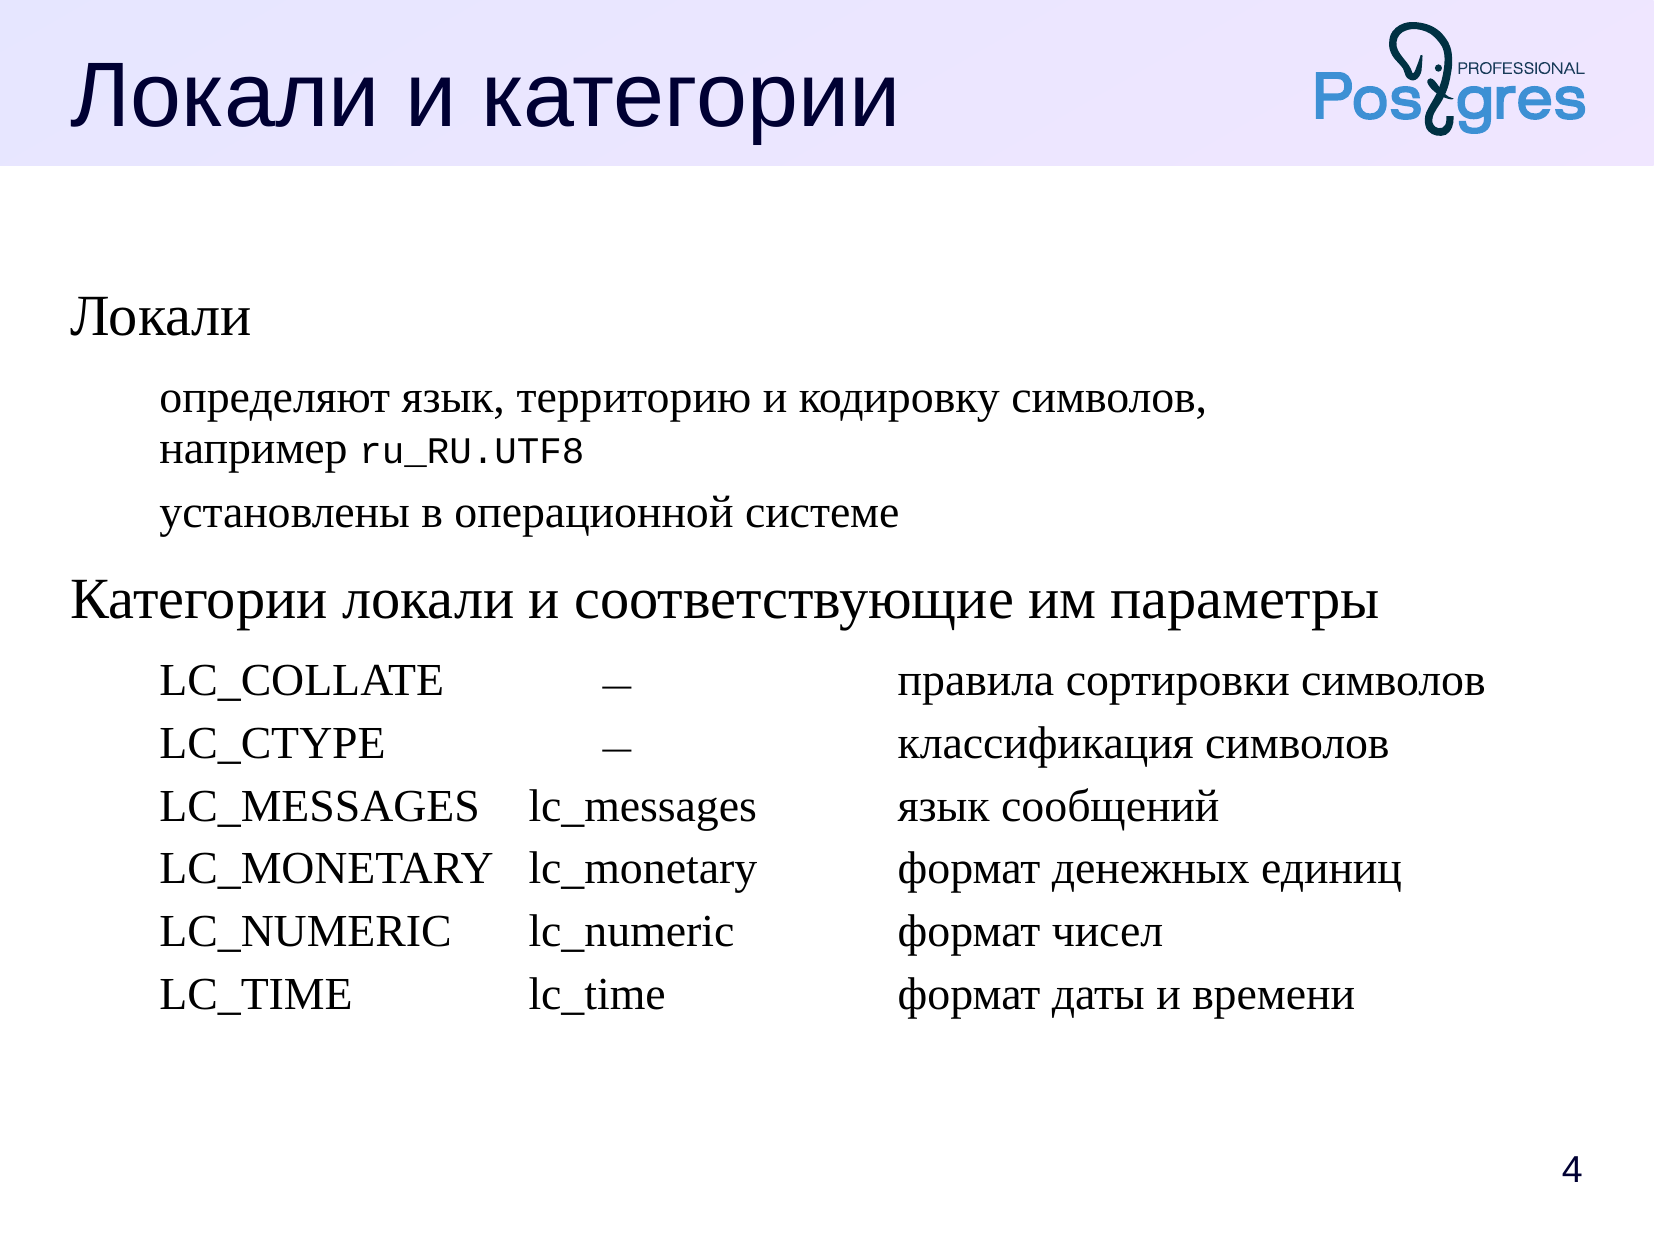

# Локали и категории
Локали
определяют язык, территорию и кодировку символов,
например ru_RU.UTF8
установлены в операционной системе
Категории локали и соответствующие им параметры
LC_COLLATE			—				правила сортировки символов
LC_CTYPE			—				классификация символов
LC_MESSAGES	lc_messages		язык сообщений
LC_MONETARY	lc_monetary		формат денежных единиц
LC_NUMERIC		lc_numeric			формат чисел
LC_TIME			lc_time				формат даты и времени